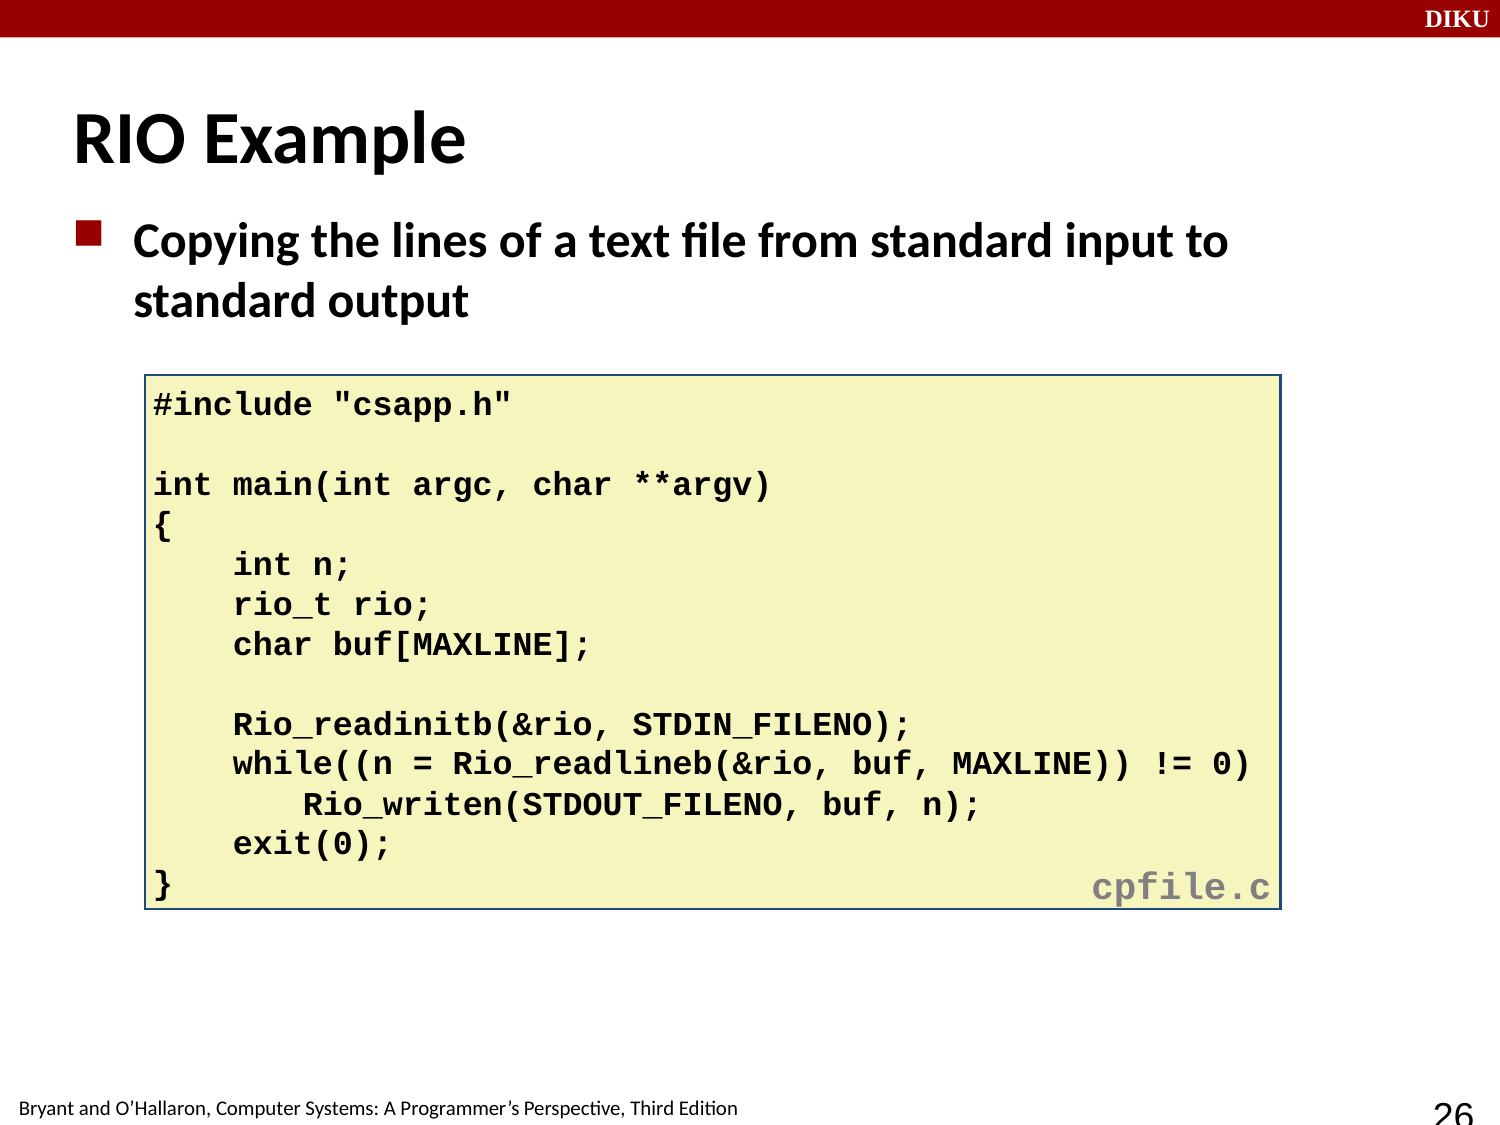

RIO Example
Copying the lines of a text file from standard input to standard output
#include "csapp.h"
int main(int argc, char **argv)
{
 int n;
 rio_t rio;
 char buf[MAXLINE];
 Rio_readinitb(&rio, STDIN_FILENO);
 while((n = Rio_readlineb(&rio, buf, MAXLINE)) != 0)
		Rio_writen(STDOUT_FILENO, buf, n);
 exit(0);
}
cpfile.c